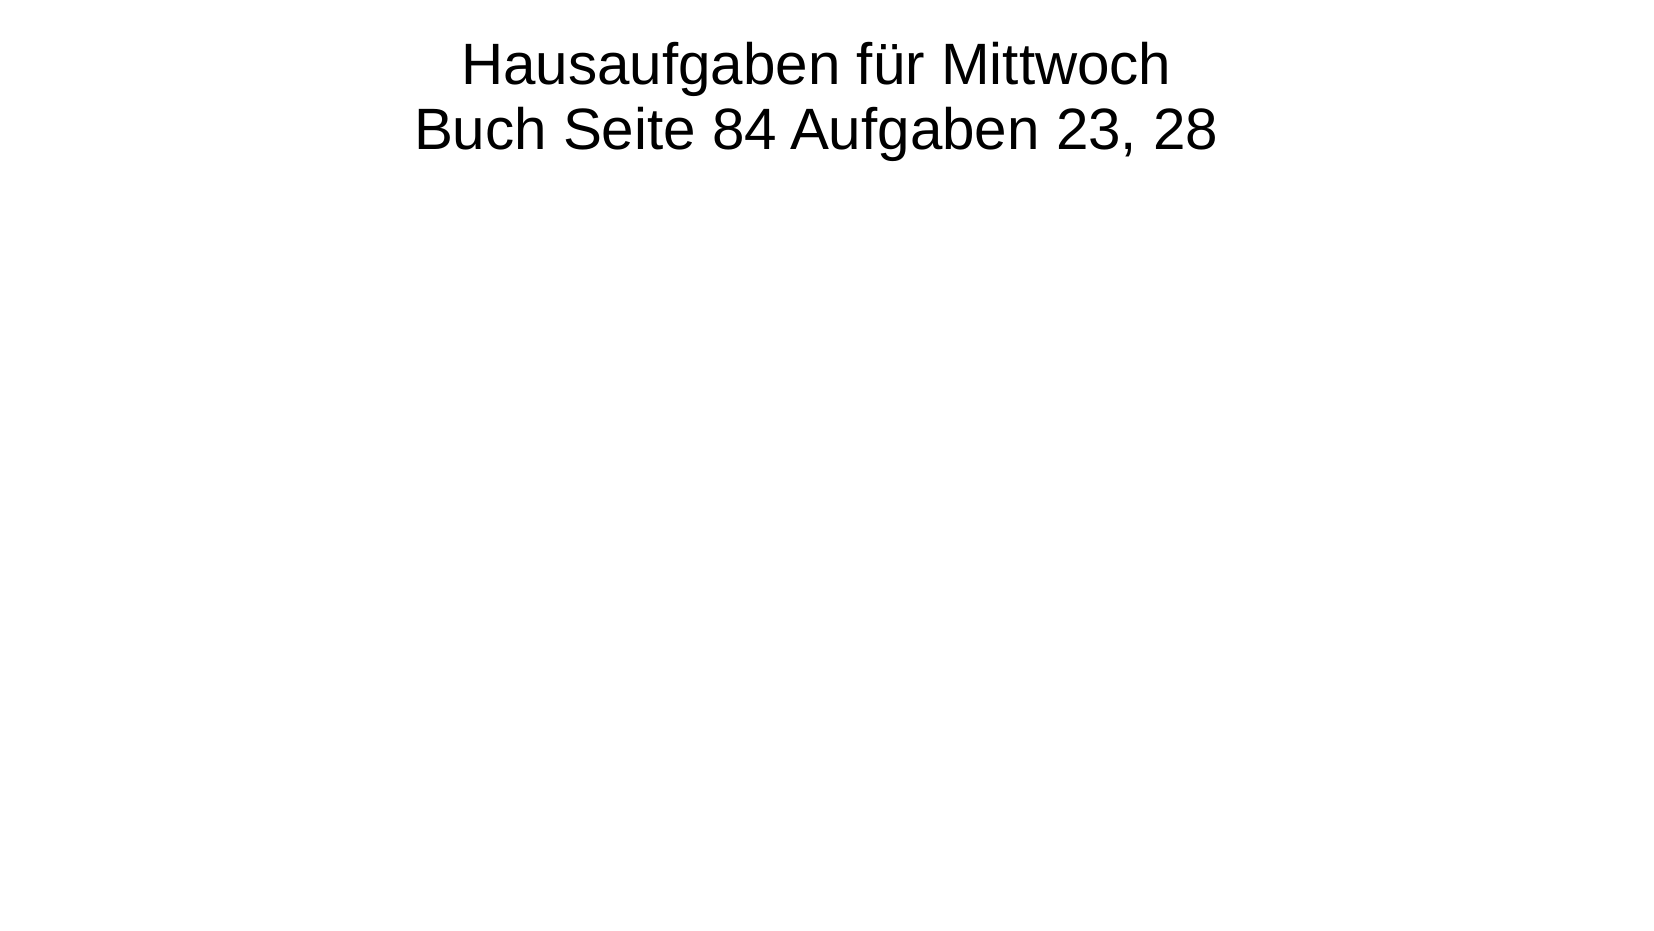

# Hausaufgaben für Mittwoch Buch Seite 84 Aufgaben 23, 28